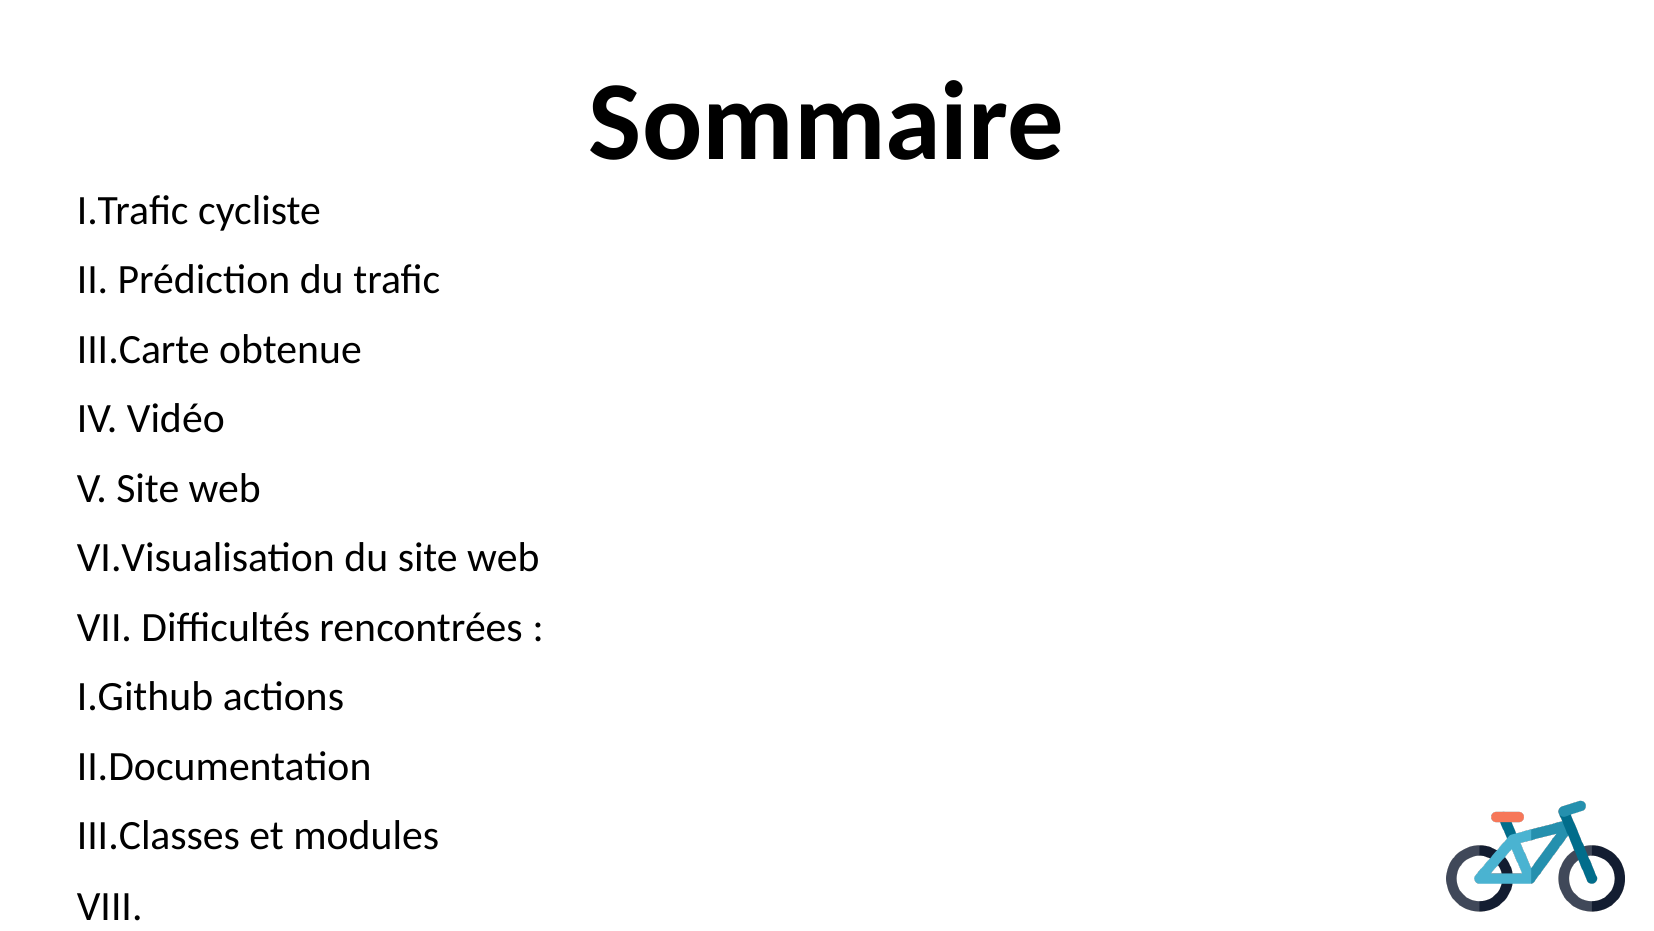

# Sommaire
Trafic cycliste
 Prédiction du trafic
Carte obtenue
 Vidéo
 Site web
Visualisation du site web
 Difficultés rencontrées :
Github actions
Documentation
Classes et modules